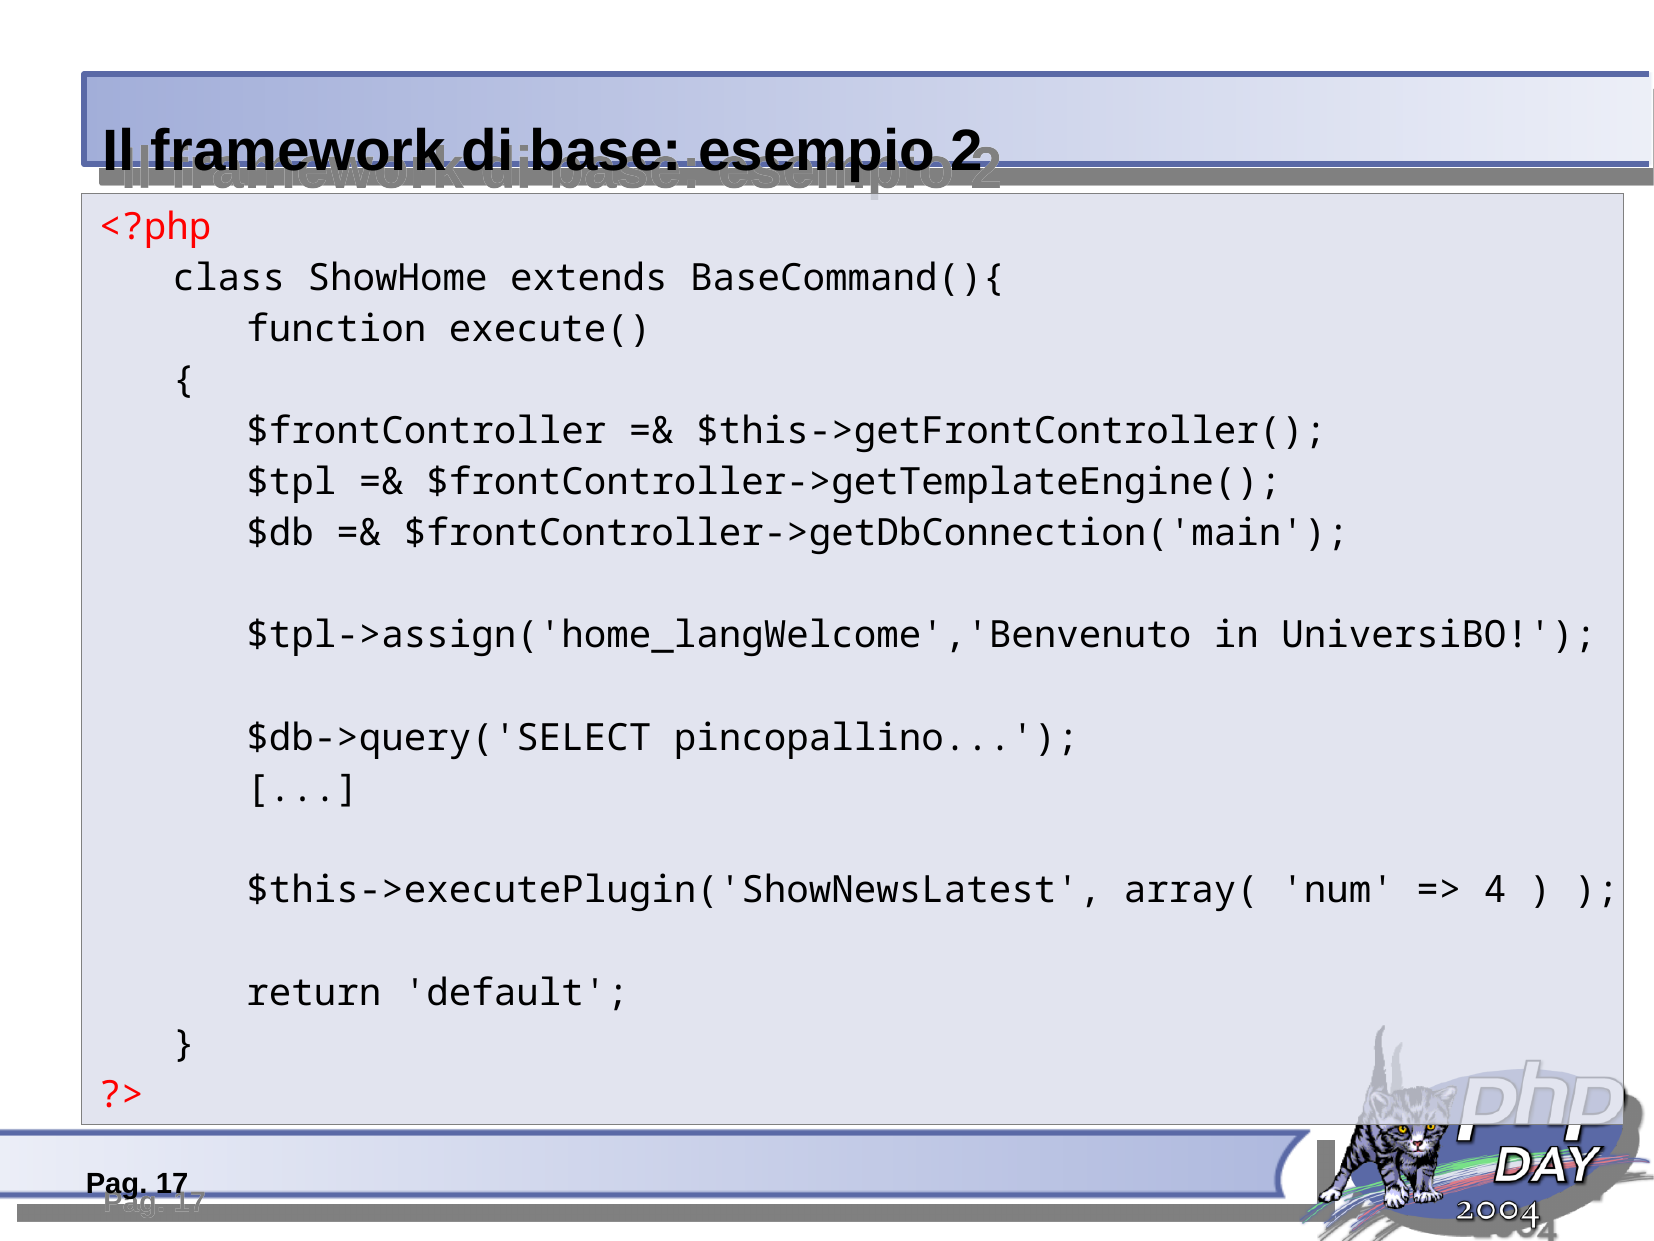

Il framework di base: esempio 2
<?php
	class ShowHome extends BaseCommand(){
		function execute()
	{
		$frontController =& $this->getFrontController();
		$tpl =& $frontController->getTemplateEngine();
		$db =& $frontController->getDbConnection('main');
		$tpl->assign('home_langWelcome','Benvenuto in UniversiBO!');
		$db->query('SELECT pincopallino...');
		[...]
		$this->executePlugin('ShowNewsLatest', array( 'num' => 4 ) );
		return 'default';
	}
?>